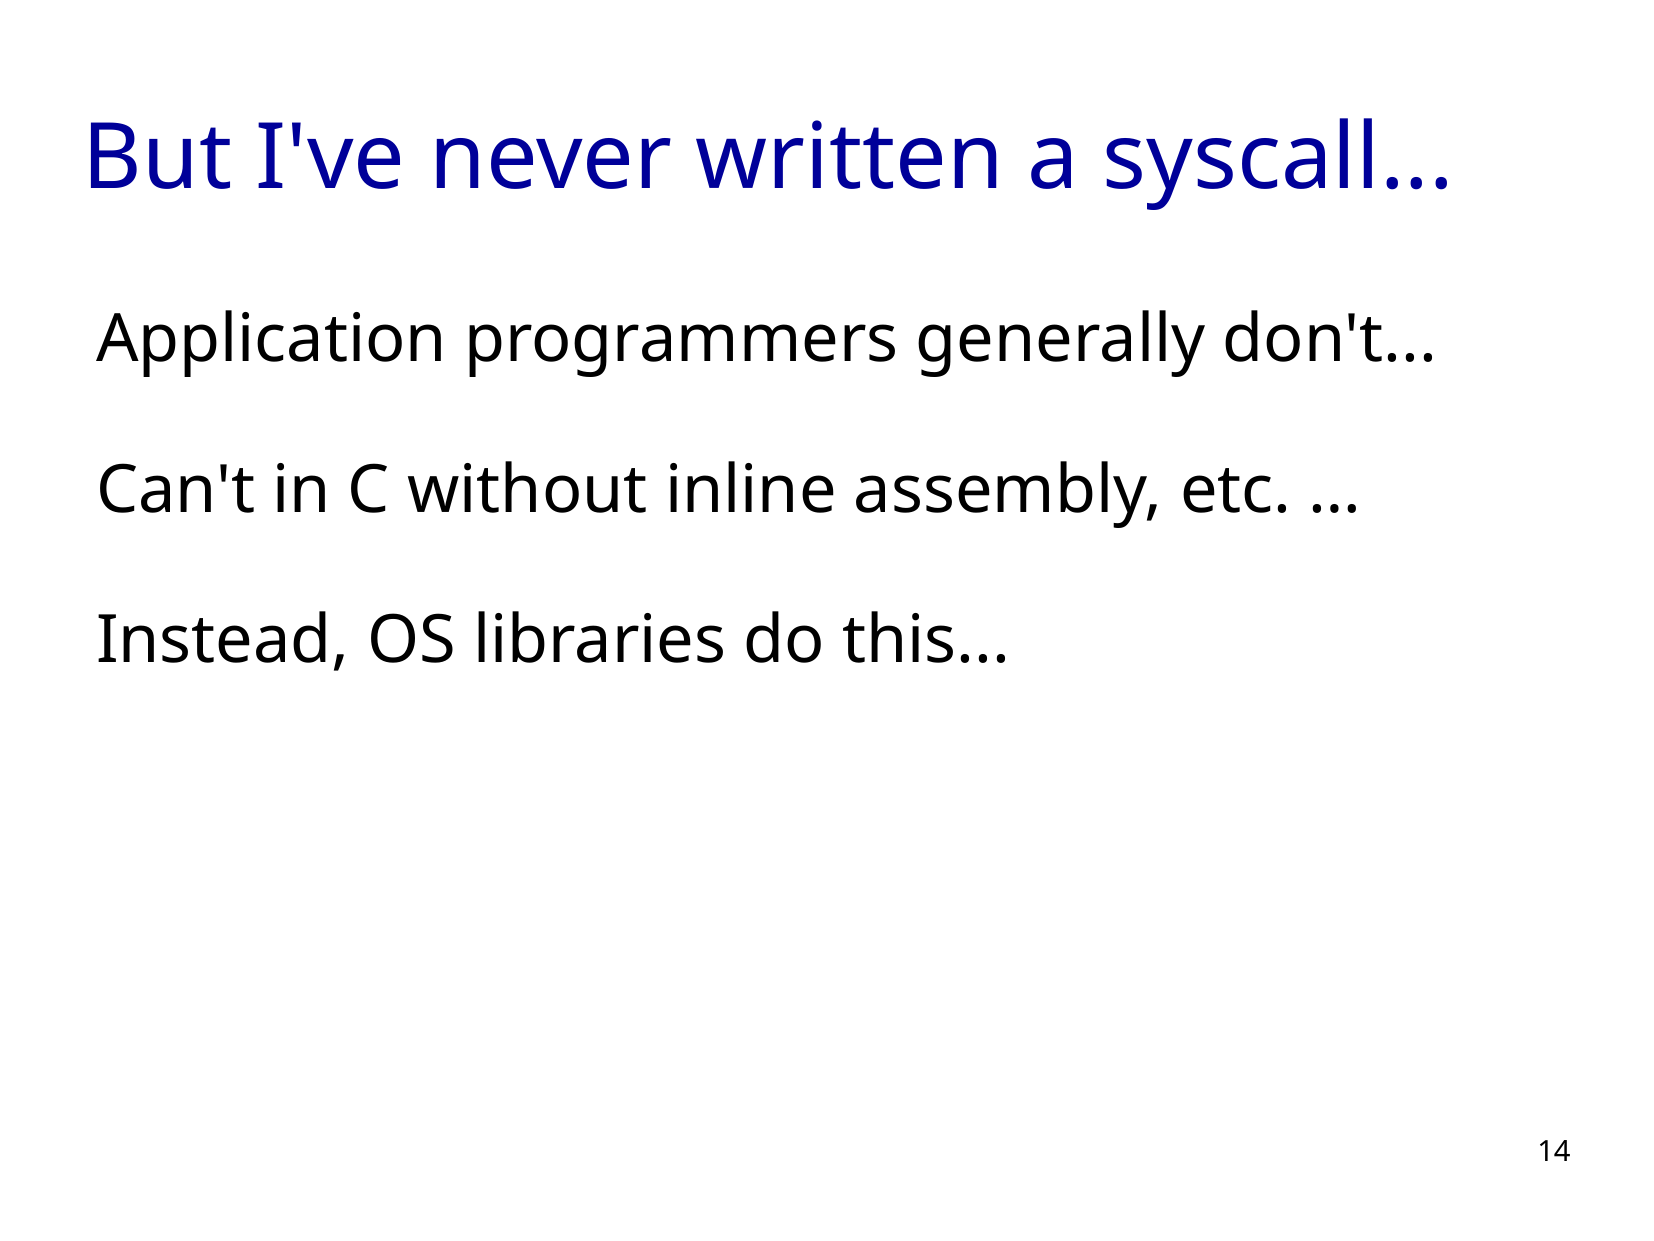

# But I've never written a syscall...
Application programmers generally don't...
Can't in C without inline assembly, etc. …
Instead, OS libraries do this...
14